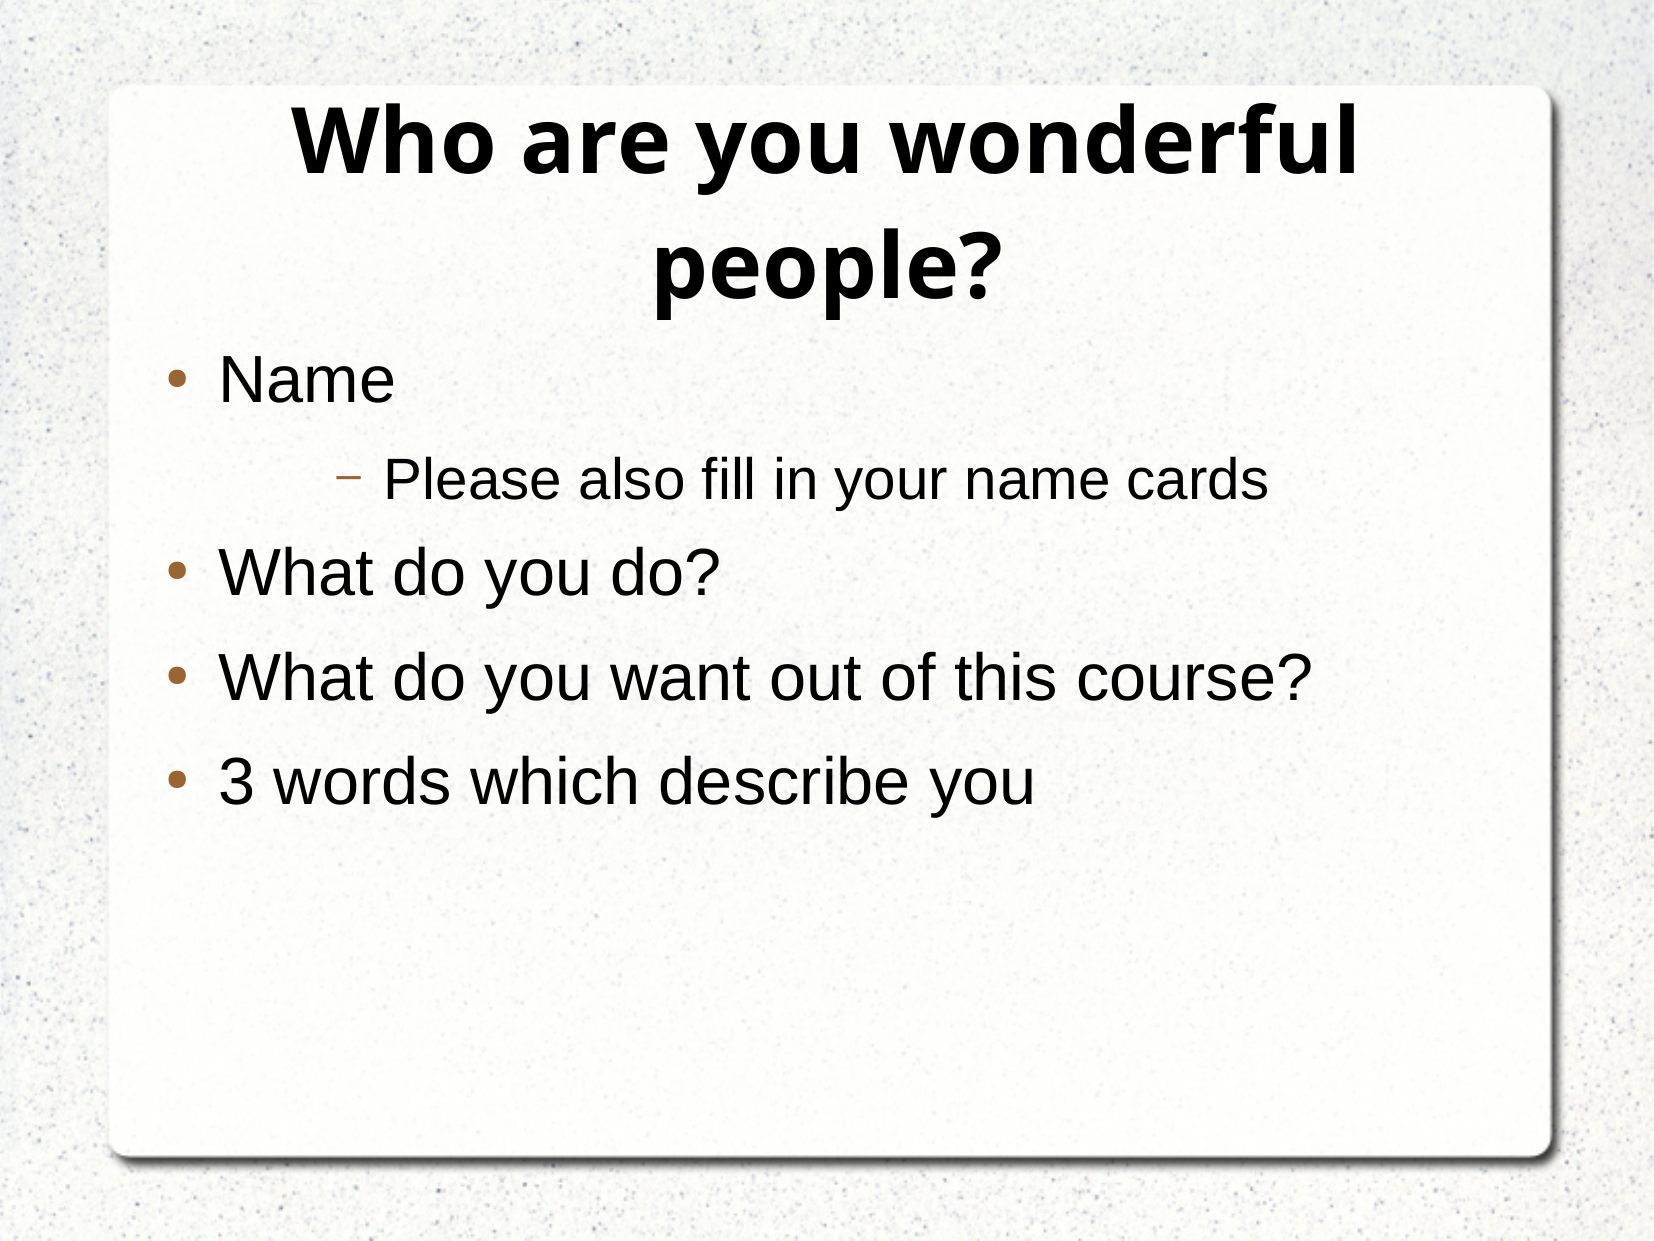

# Who are you wonderful people?
Name
Please also fill in your name cards
What do you do?
What do you want out of this course?
3 words which describe you